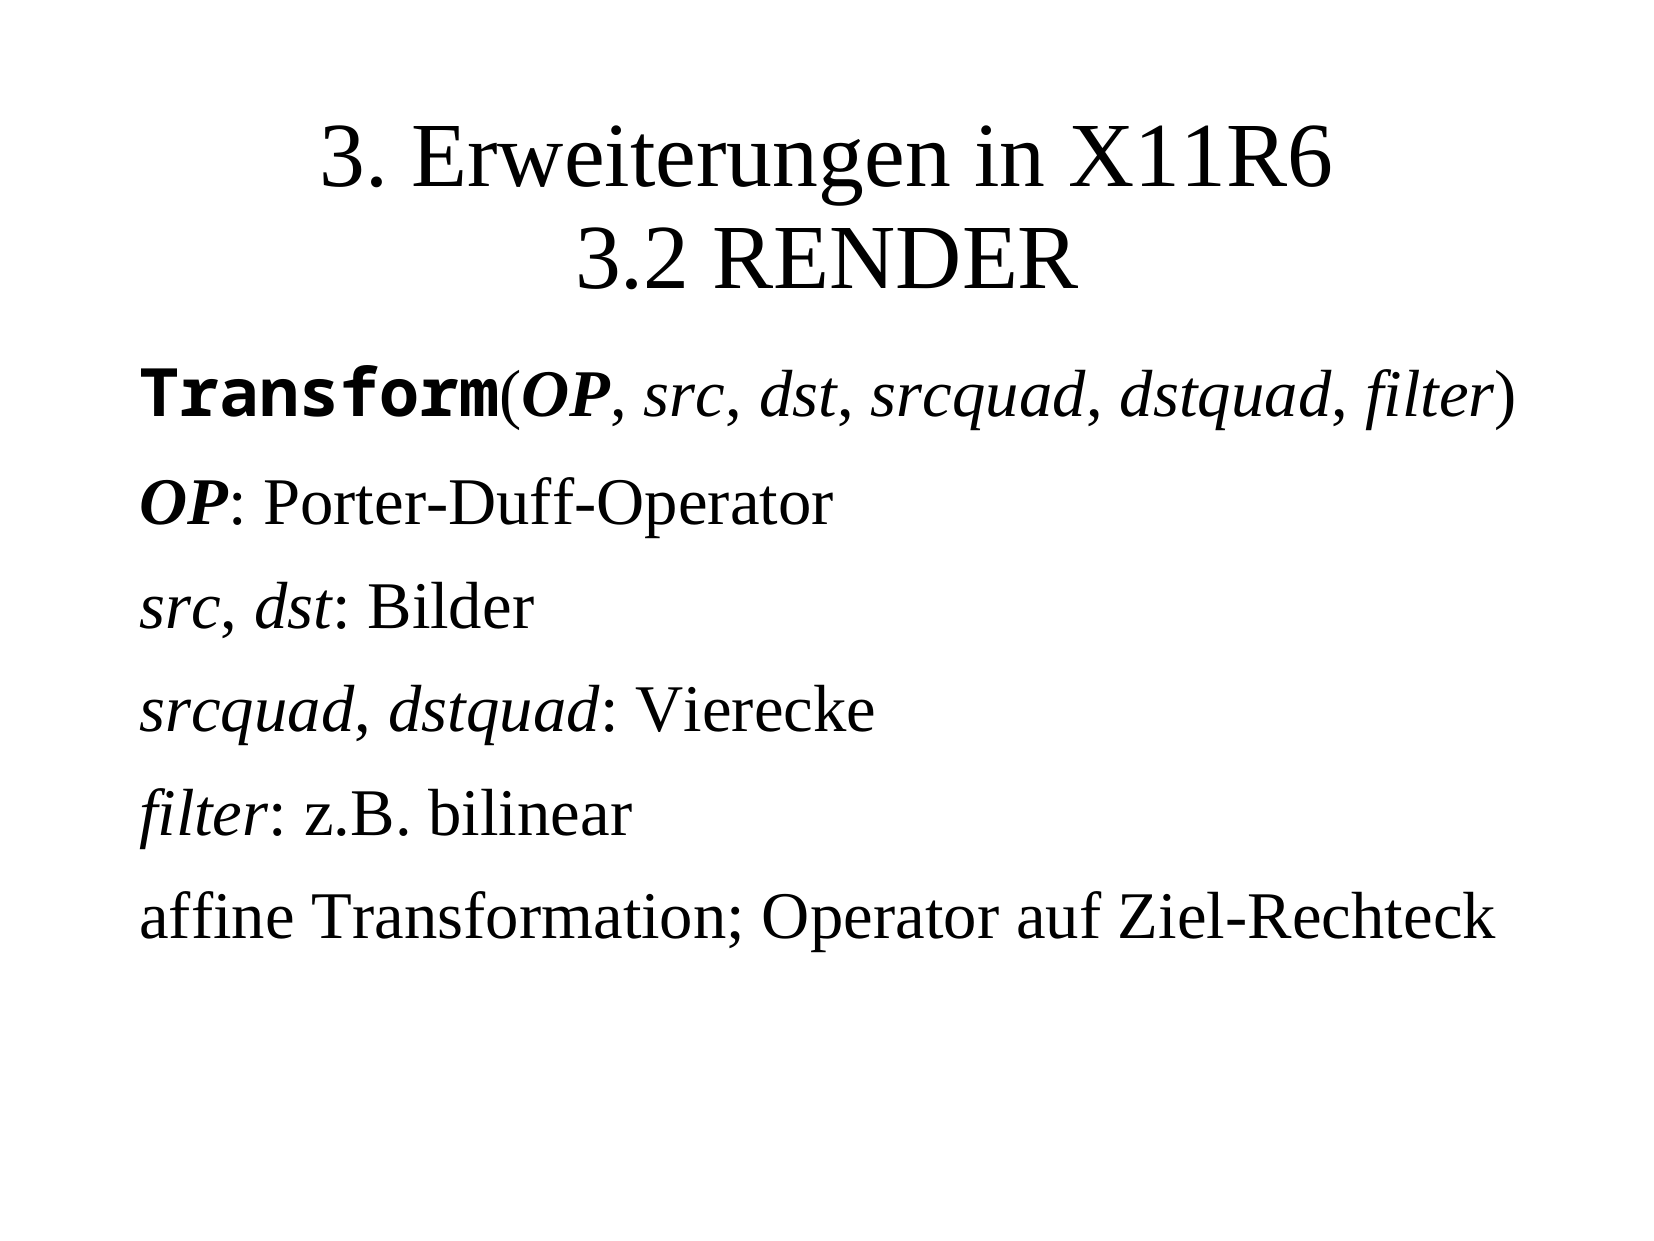

# 3. Erweiterungen in X11R6 3.2 RENDER
Transform(OP, src, dst, srcquad, dstquad, filter)
OP: Porter-Duff-Operator
src, dst: Bilder
srcquad, dstquad: Vierecke
filter: z.B. bilinear
affine Transformation; Operator auf Ziel-Rechteck